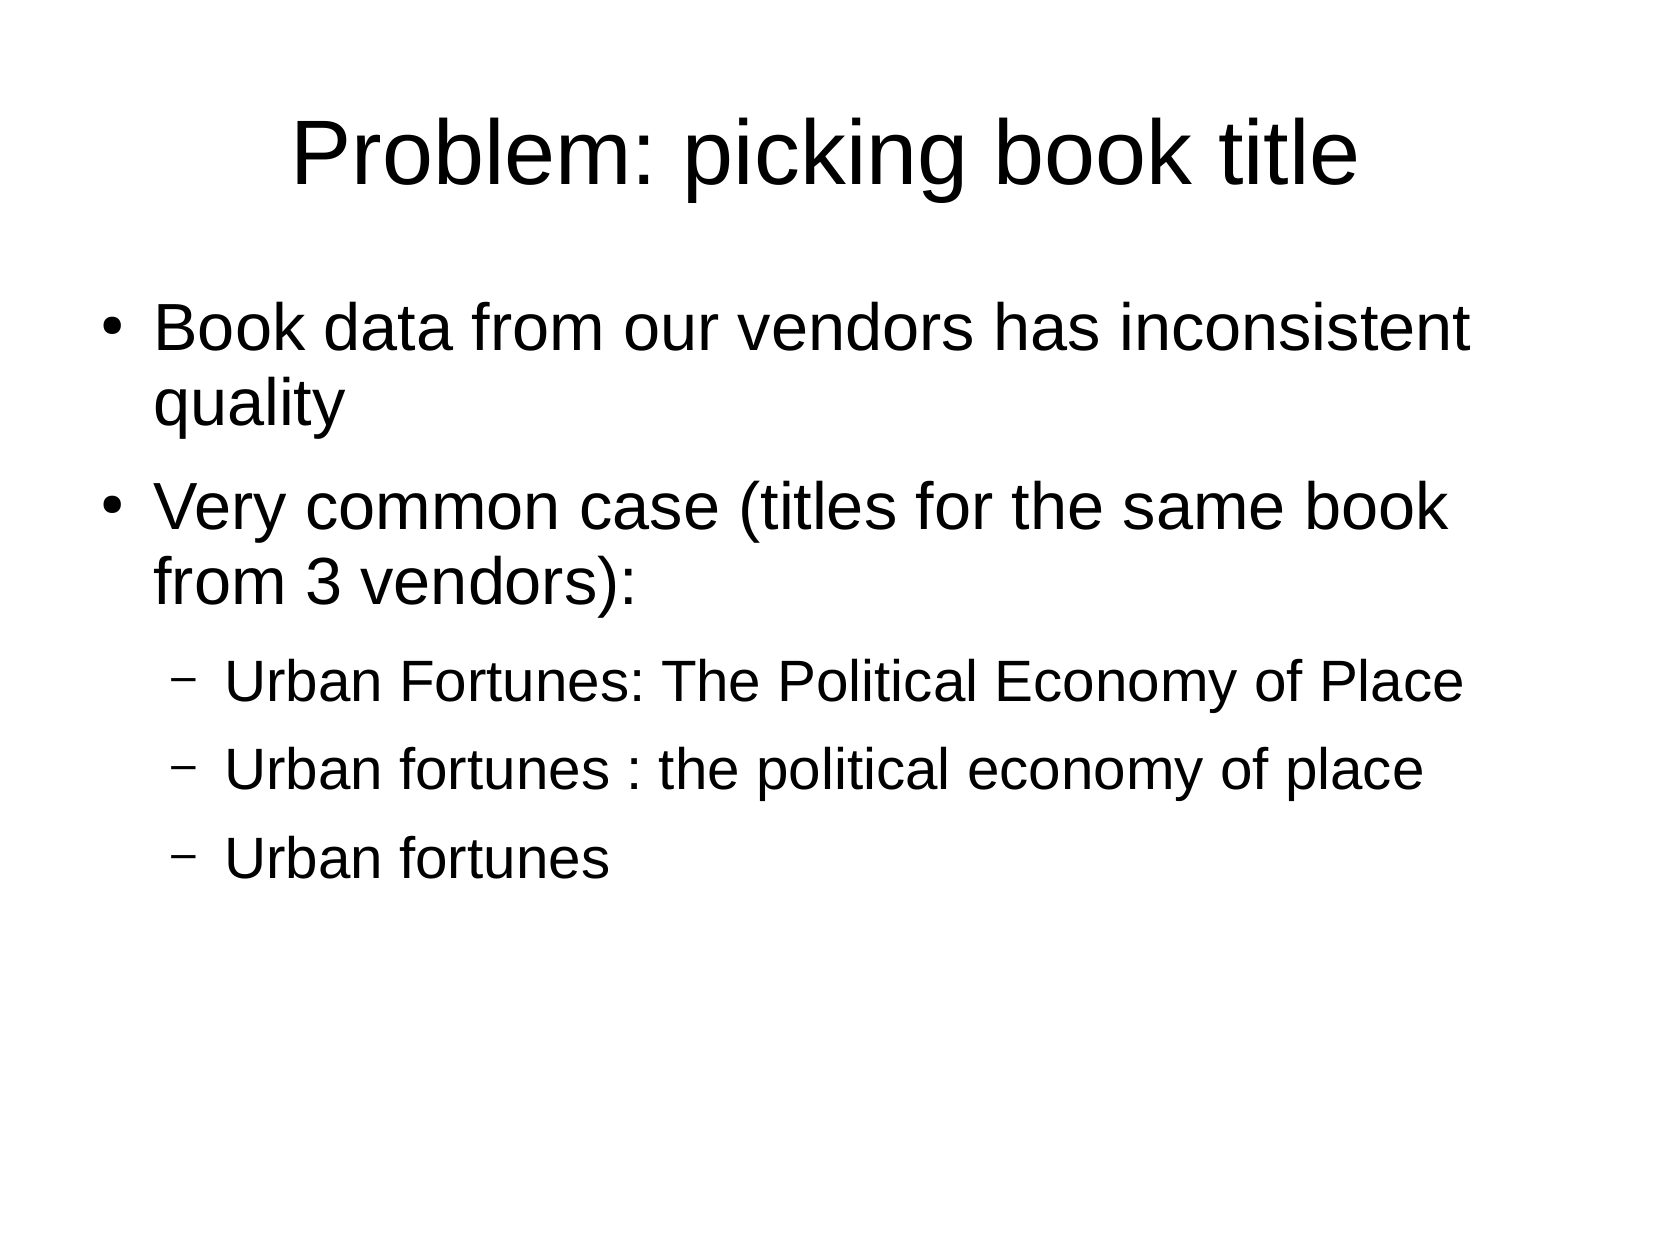

# Problem: picking book title
Book data from our vendors has inconsistent quality
Very common case (titles for the same book from 3 vendors):
Urban Fortunes: The Political Economy of Place
Urban fortunes : the political economy of place
Urban fortunes